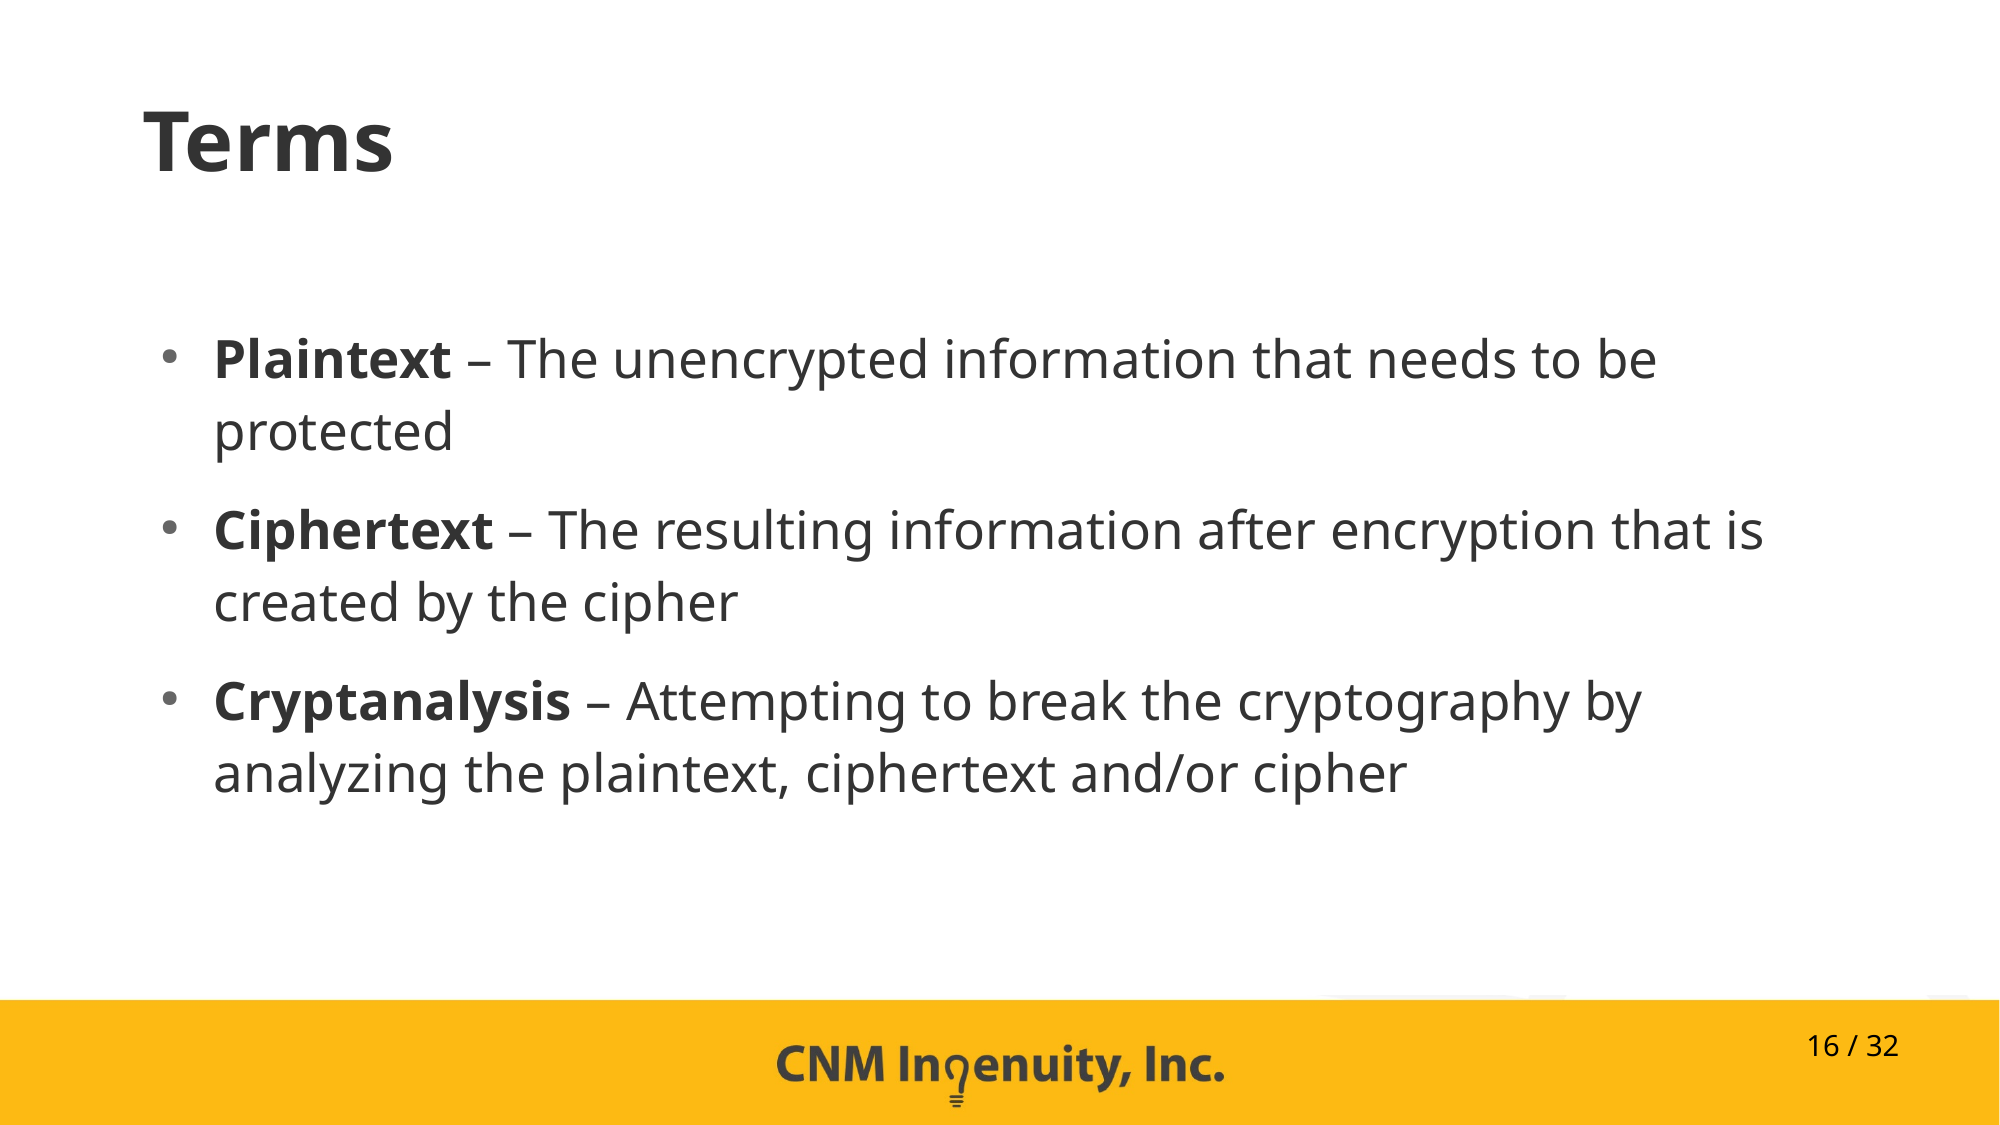

# Terms
Plaintext – The unencrypted information that needs to be protected
Ciphertext – The resulting information after encryption that is created by the cipher
Cryptanalysis – Attempting to break the cryptography by analyzing the plaintext, ciphertext and/or cipher
16